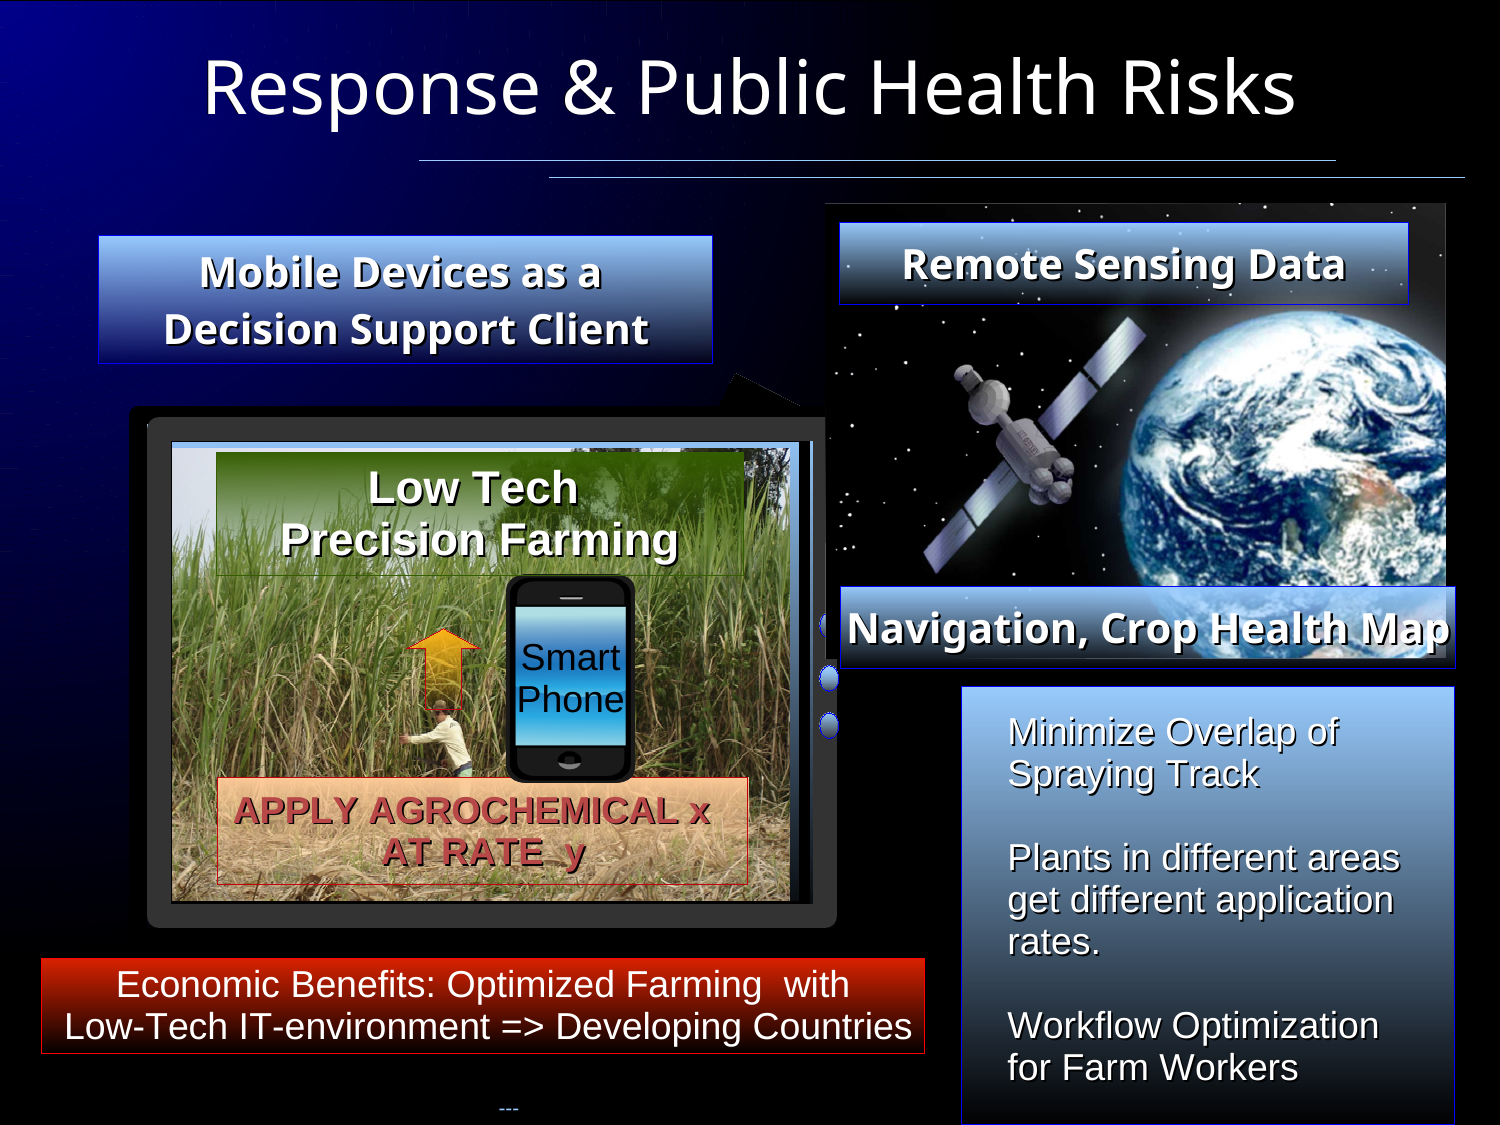

# Response & Public Health Risks
Remote Sensing Data
Mobile Devices as a
Decision Support Client
Public Health Objective
Low Tech
Precision Farming
Smart
Phone
Navigation, Crop Health Map
Minimize Overlap of
Spraying Track
Plants in different areas
get different application
rates.
Workflow Optimization
for Farm Workers
Decision
support
APPLY AGROCHEMICAL x
AT RATE y
Economic Benefits: Optimized Farming with
 Low-Tech IT-environment => Developing Countries